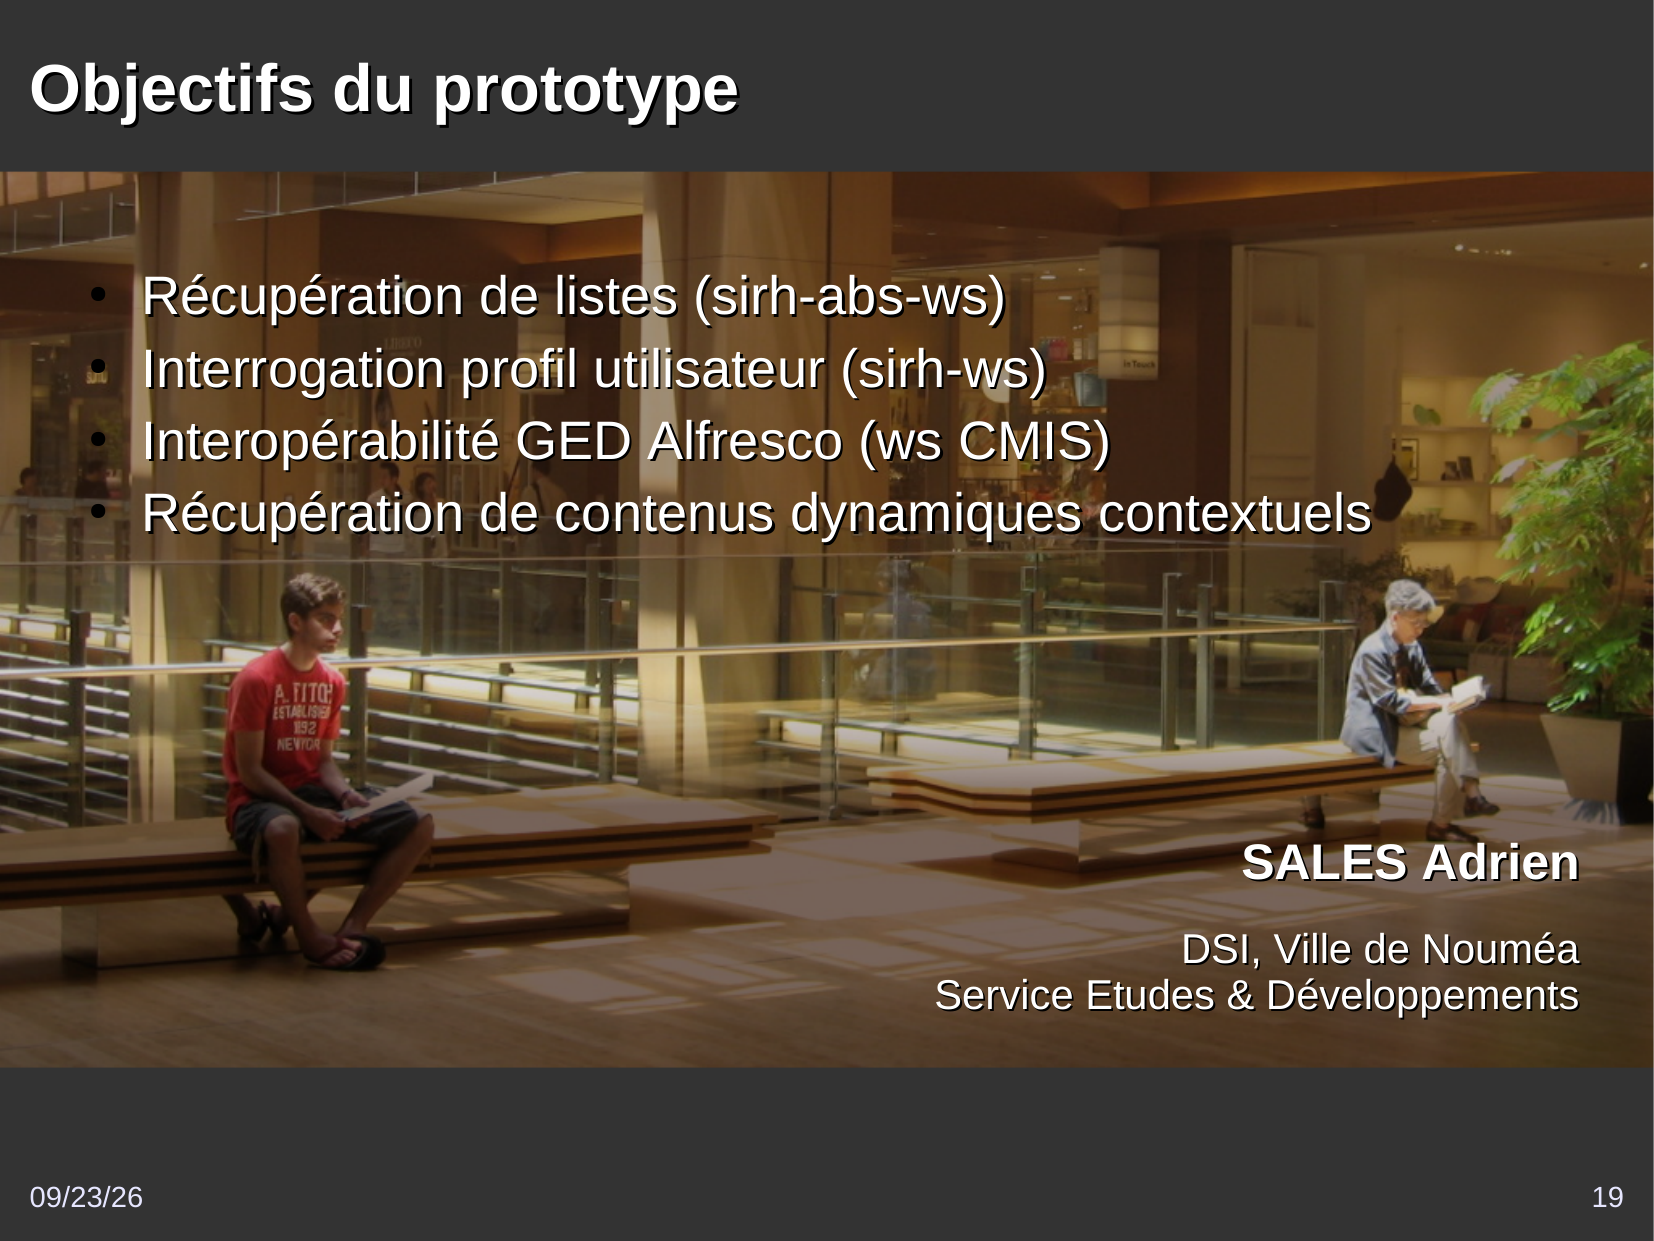

# Objectifs du prototype
Récupération de listes (sirh-abs-ws)
Interrogation profil utilisateur (sirh-ws)
Interopérabilité GED Alfresco (ws CMIS)
Récupération de contenus dynamiques contextuels
19